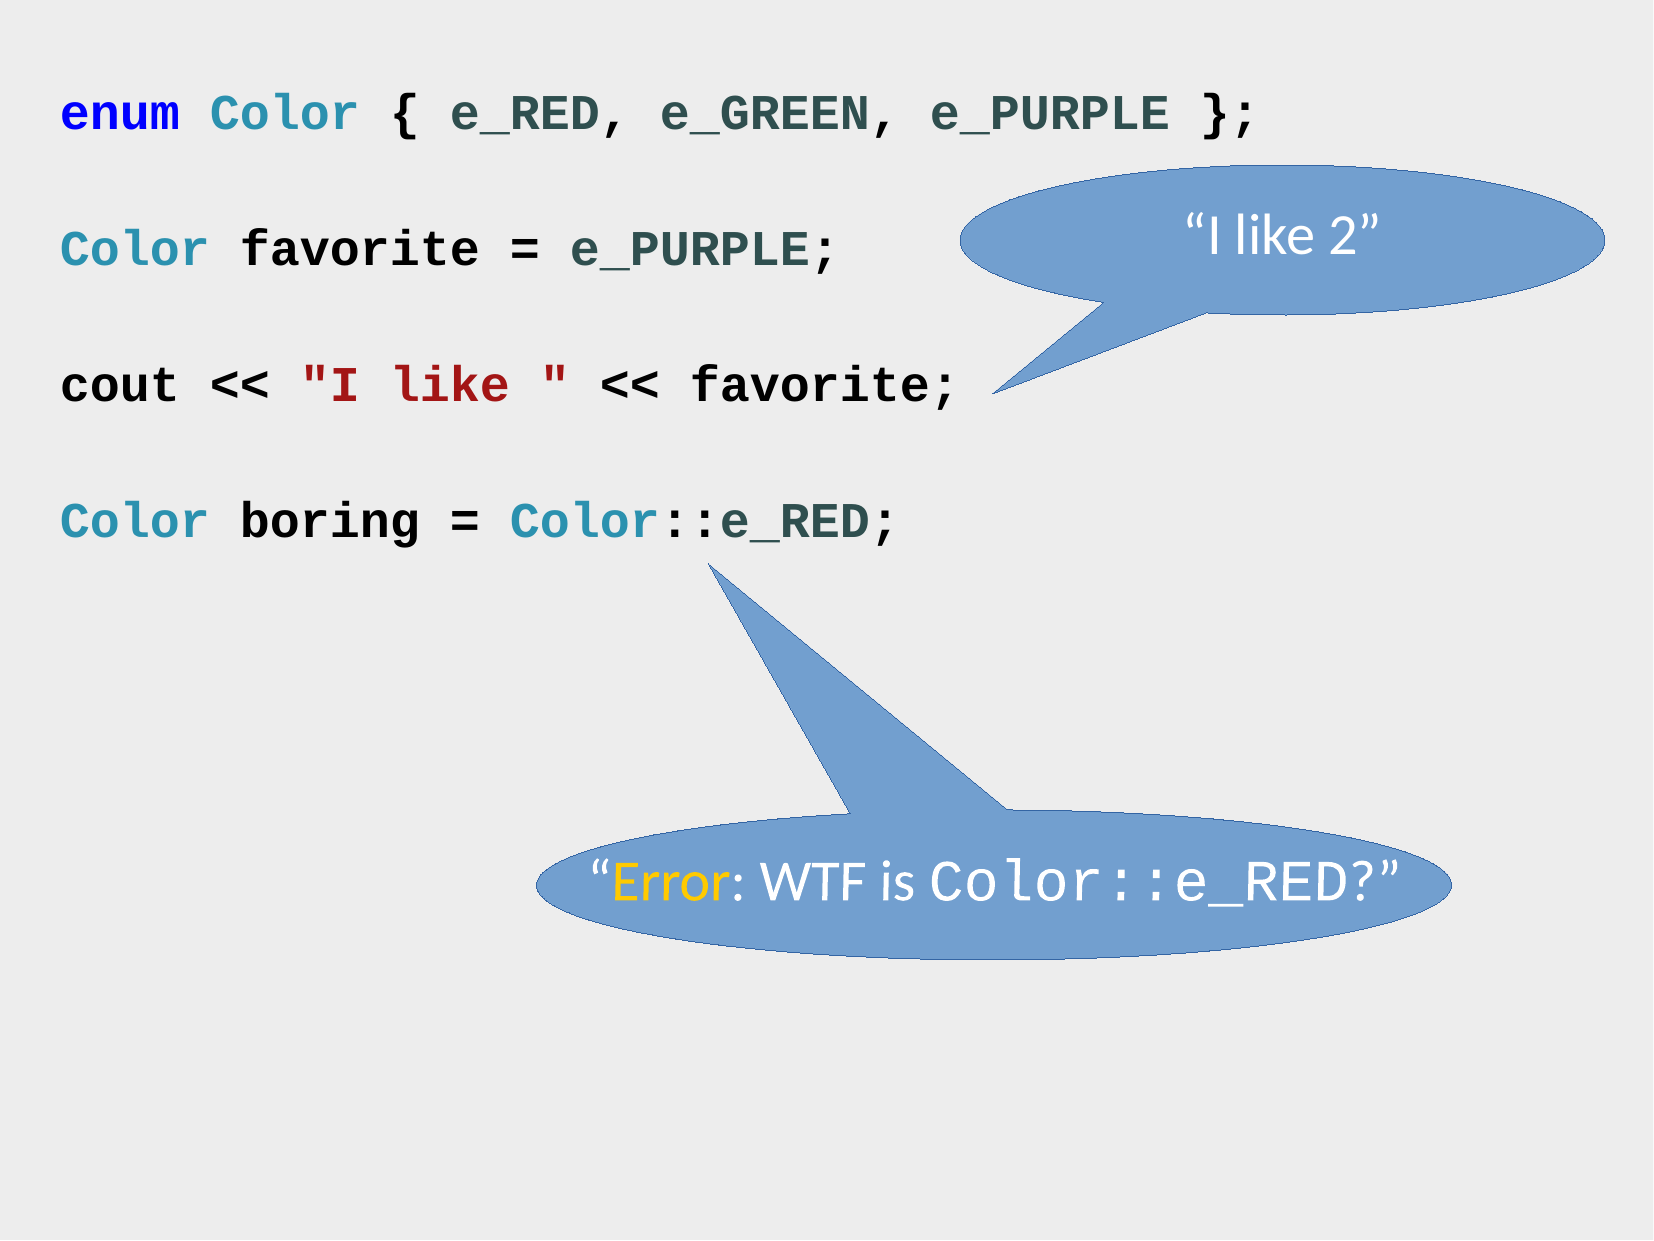

enum Color { e_RED, e_GREEN, e_PURPLE };
Color favorite = e_PURPLE;
cout << "I like " << favorite;
Color boring = Color::e_RED;
“I like 2”
“Error: WTF is Color::e_RED?”